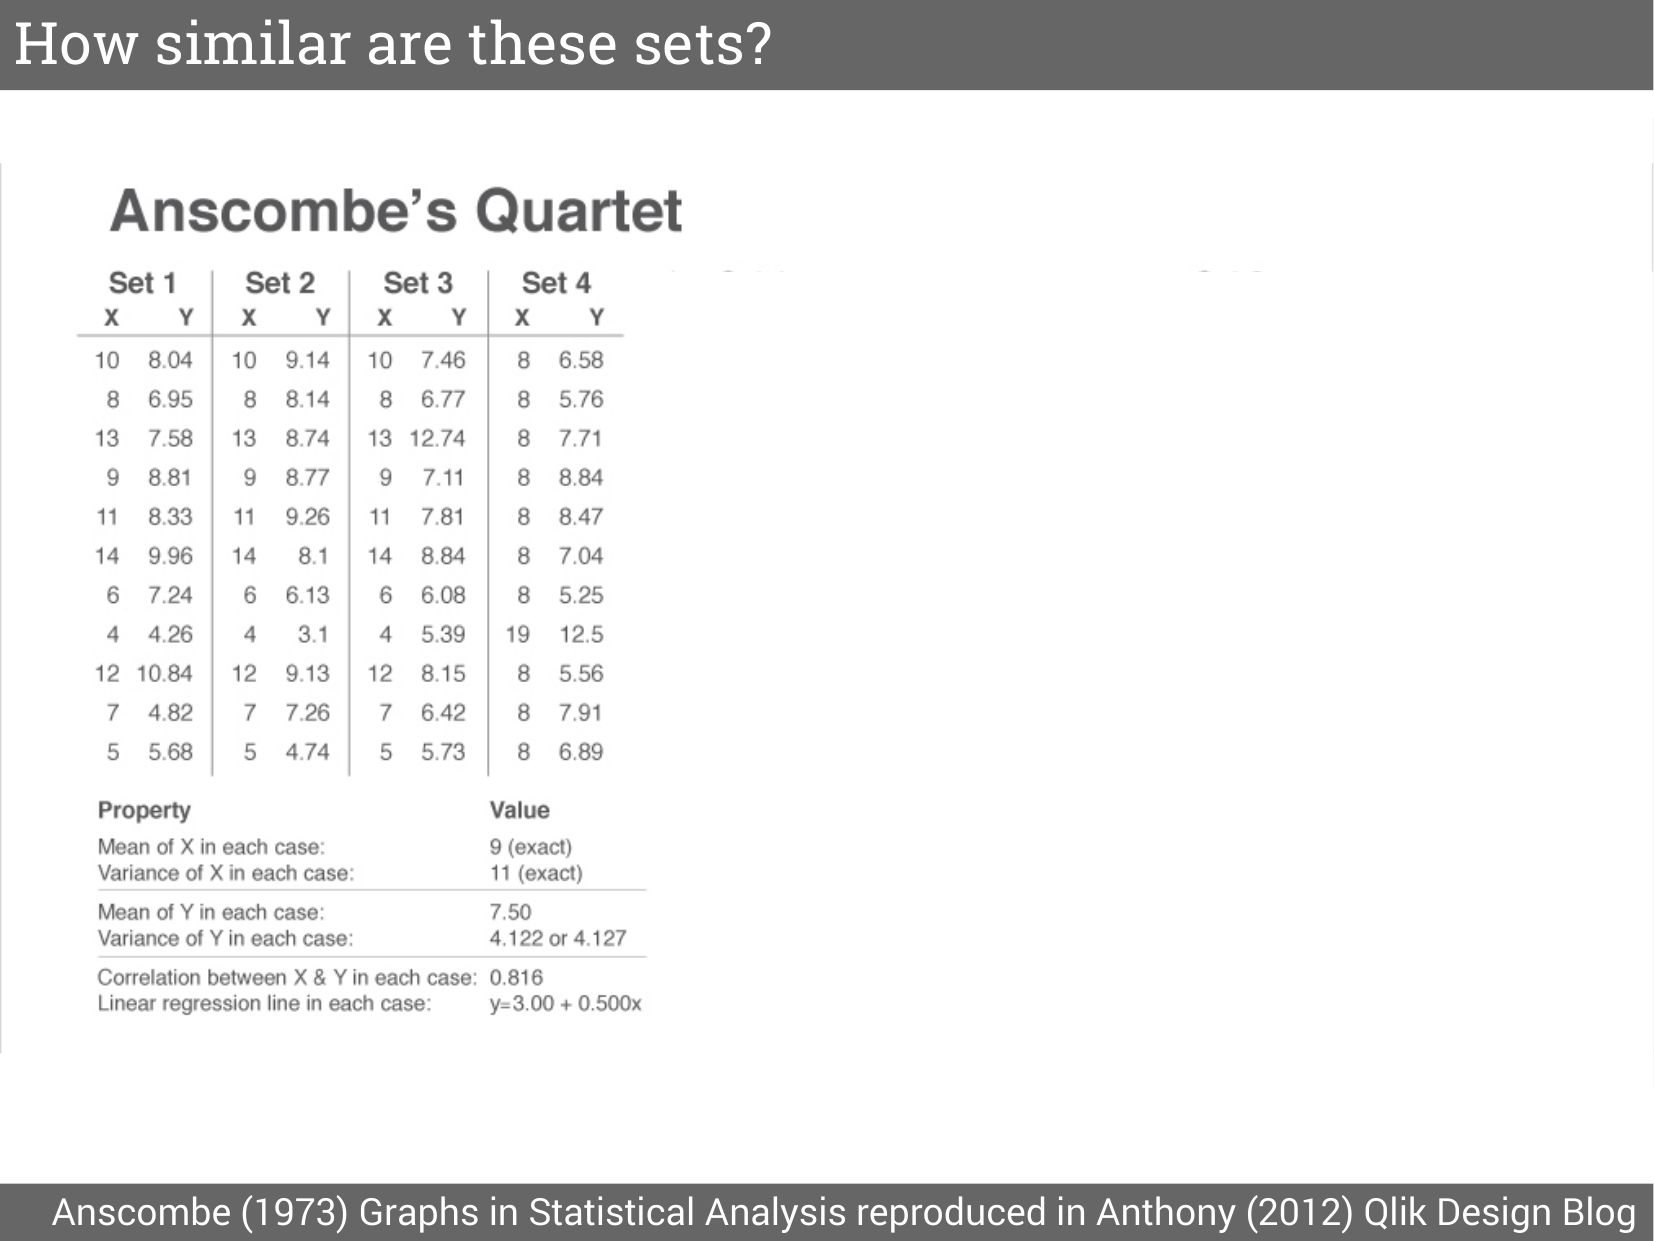

How similar are these sets?
Anscombe (1973) Graphs in Statistical Analysis reproduced in Anthony (2012) Qlik Design Blog